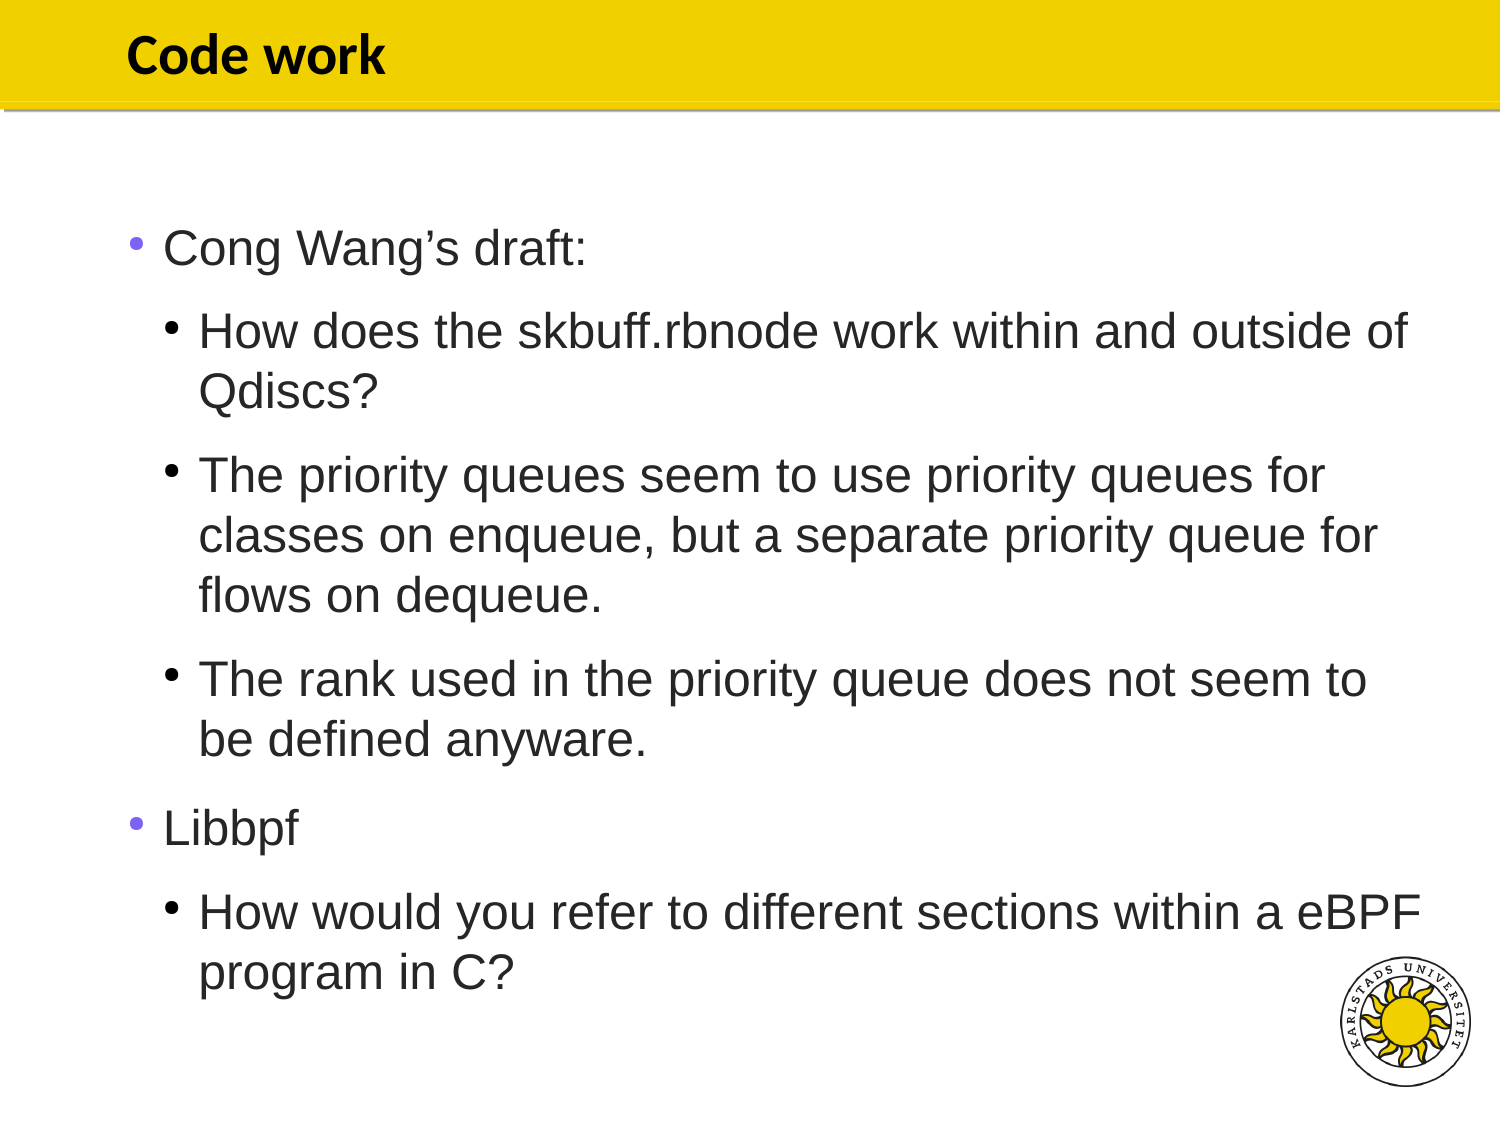

# Code work
Cong Wang’s draft:
How does the skbuff.rbnode work within and outside of Qdiscs?
The priority queues seem to use priority queues for classes on enqueue, but a separate priority queue for flows on dequeue.
The rank used in the priority queue does not seem to be defined anyware.
Libbpf
How would you refer to different sections within a eBPF program in C?